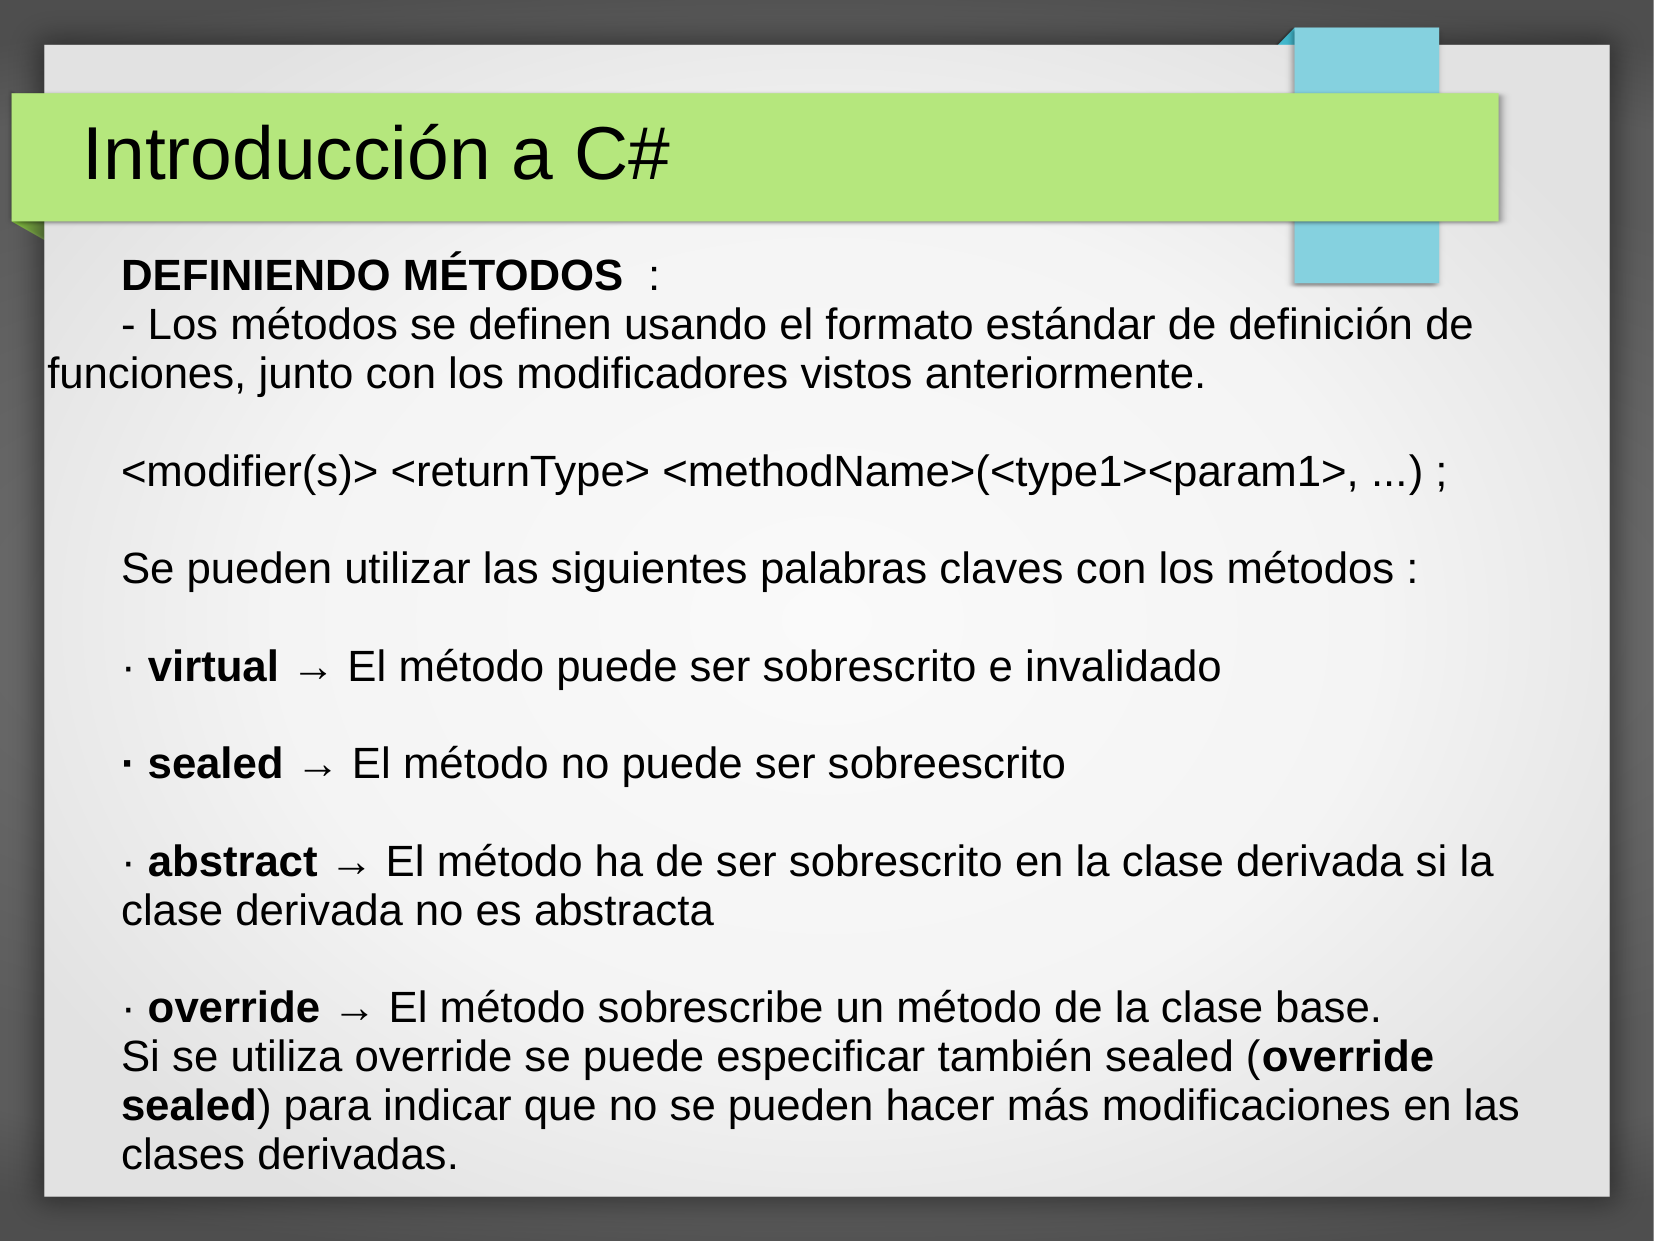

# Introducción a C#
	DEFINIENDO MÉTODOS :
	- Los métodos se definen usando el formato estándar de definición de funciones, junto con los modificadores vistos anteriormente.
	<modifier(s)> <returnType> <methodName>(<type1><param1>, ...) ;
	Se pueden utilizar las siguientes palabras claves con los métodos :
	· virtual → El método puede ser sobrescrito e invalidado
	· sealed → El método no puede ser sobreescrito
	· abstract → El método ha de ser sobrescrito en la clase derivada si la 			clase derivada no es abstracta
	· override → El método sobrescribe un método de la clase base.
	Si se utiliza override se puede especificar también sealed (override 				sealed) para indicar que no se pueden hacer más modificaciones en las 		clases derivadas.